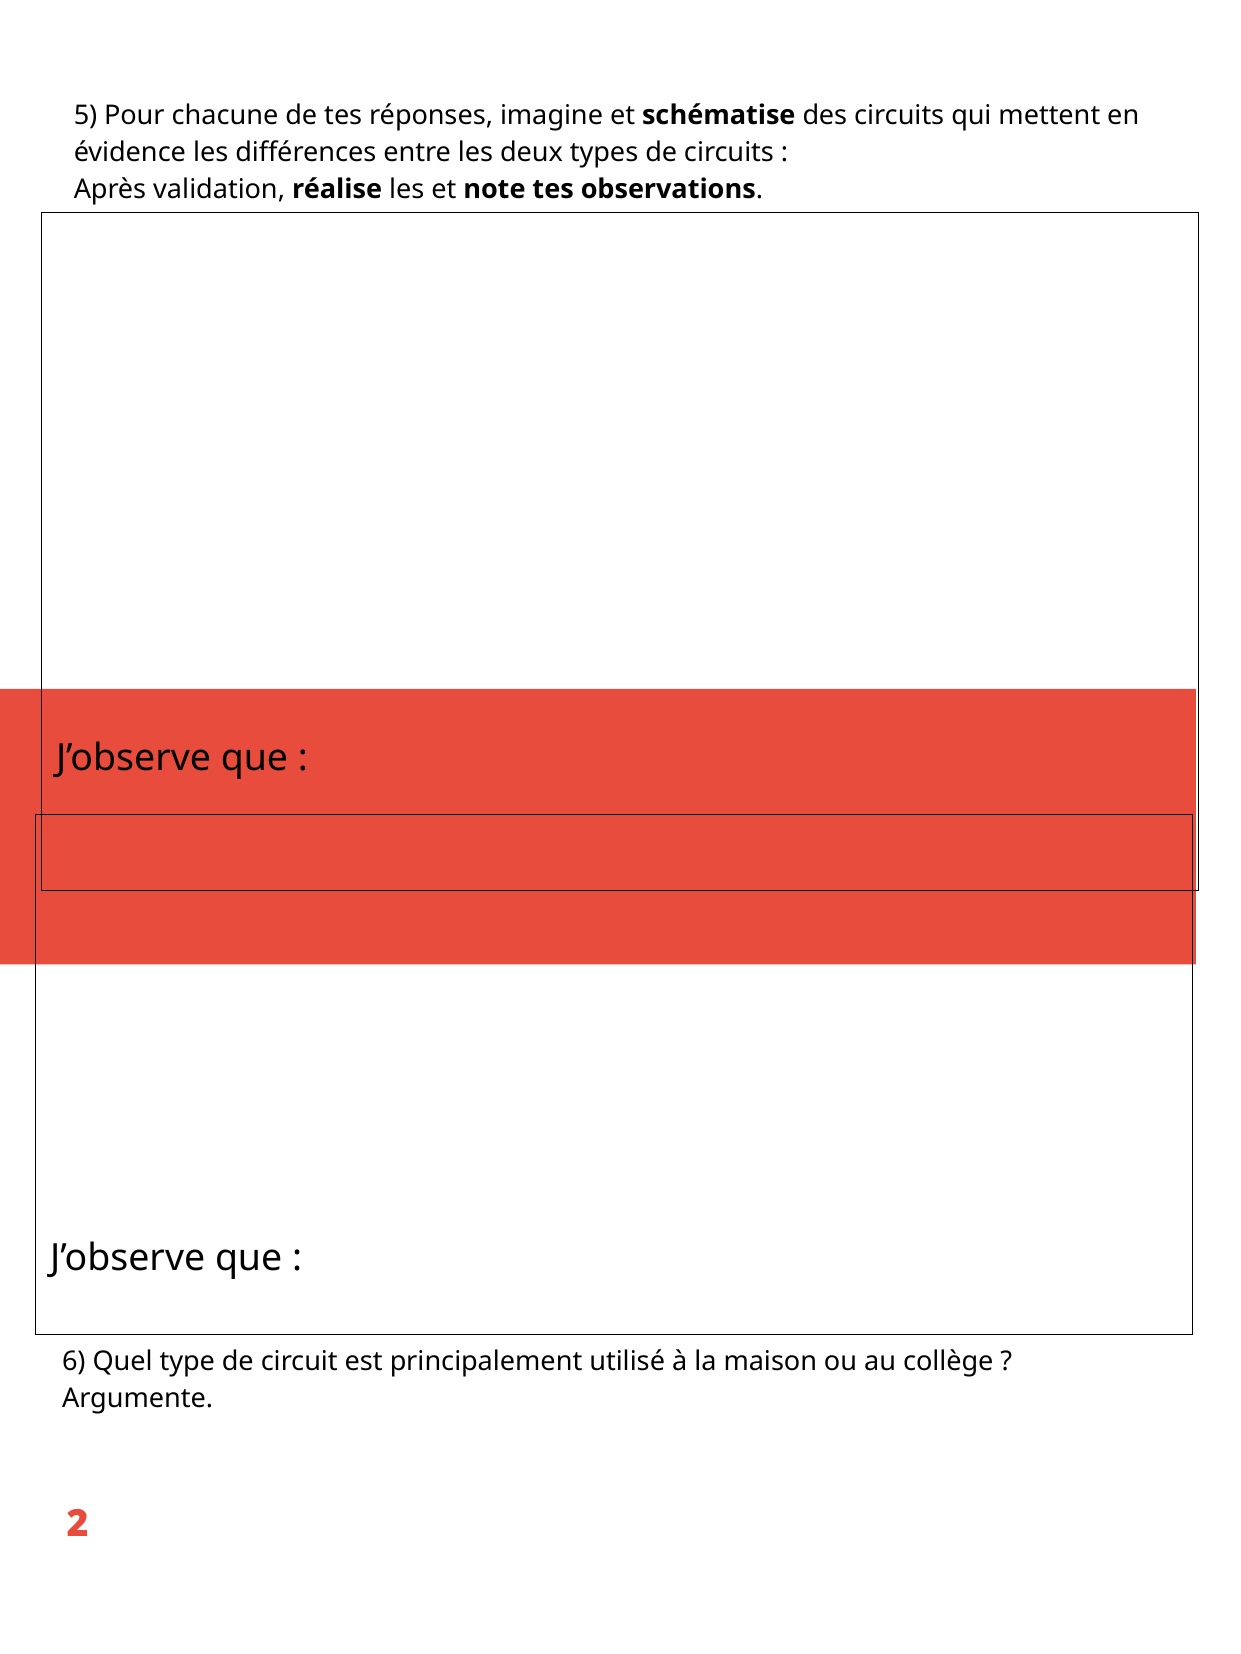

5) Pour chacune de tes réponses, imagine et schématise des circuits qui mettent en évidence les différences entre les deux types de circuits :
Après validation, réalise les et note tes observations.
J’observe que :
J’observe que :
6) Quel type de circuit est principalement utilisé à la maison ou au collège ? Argumente.
2